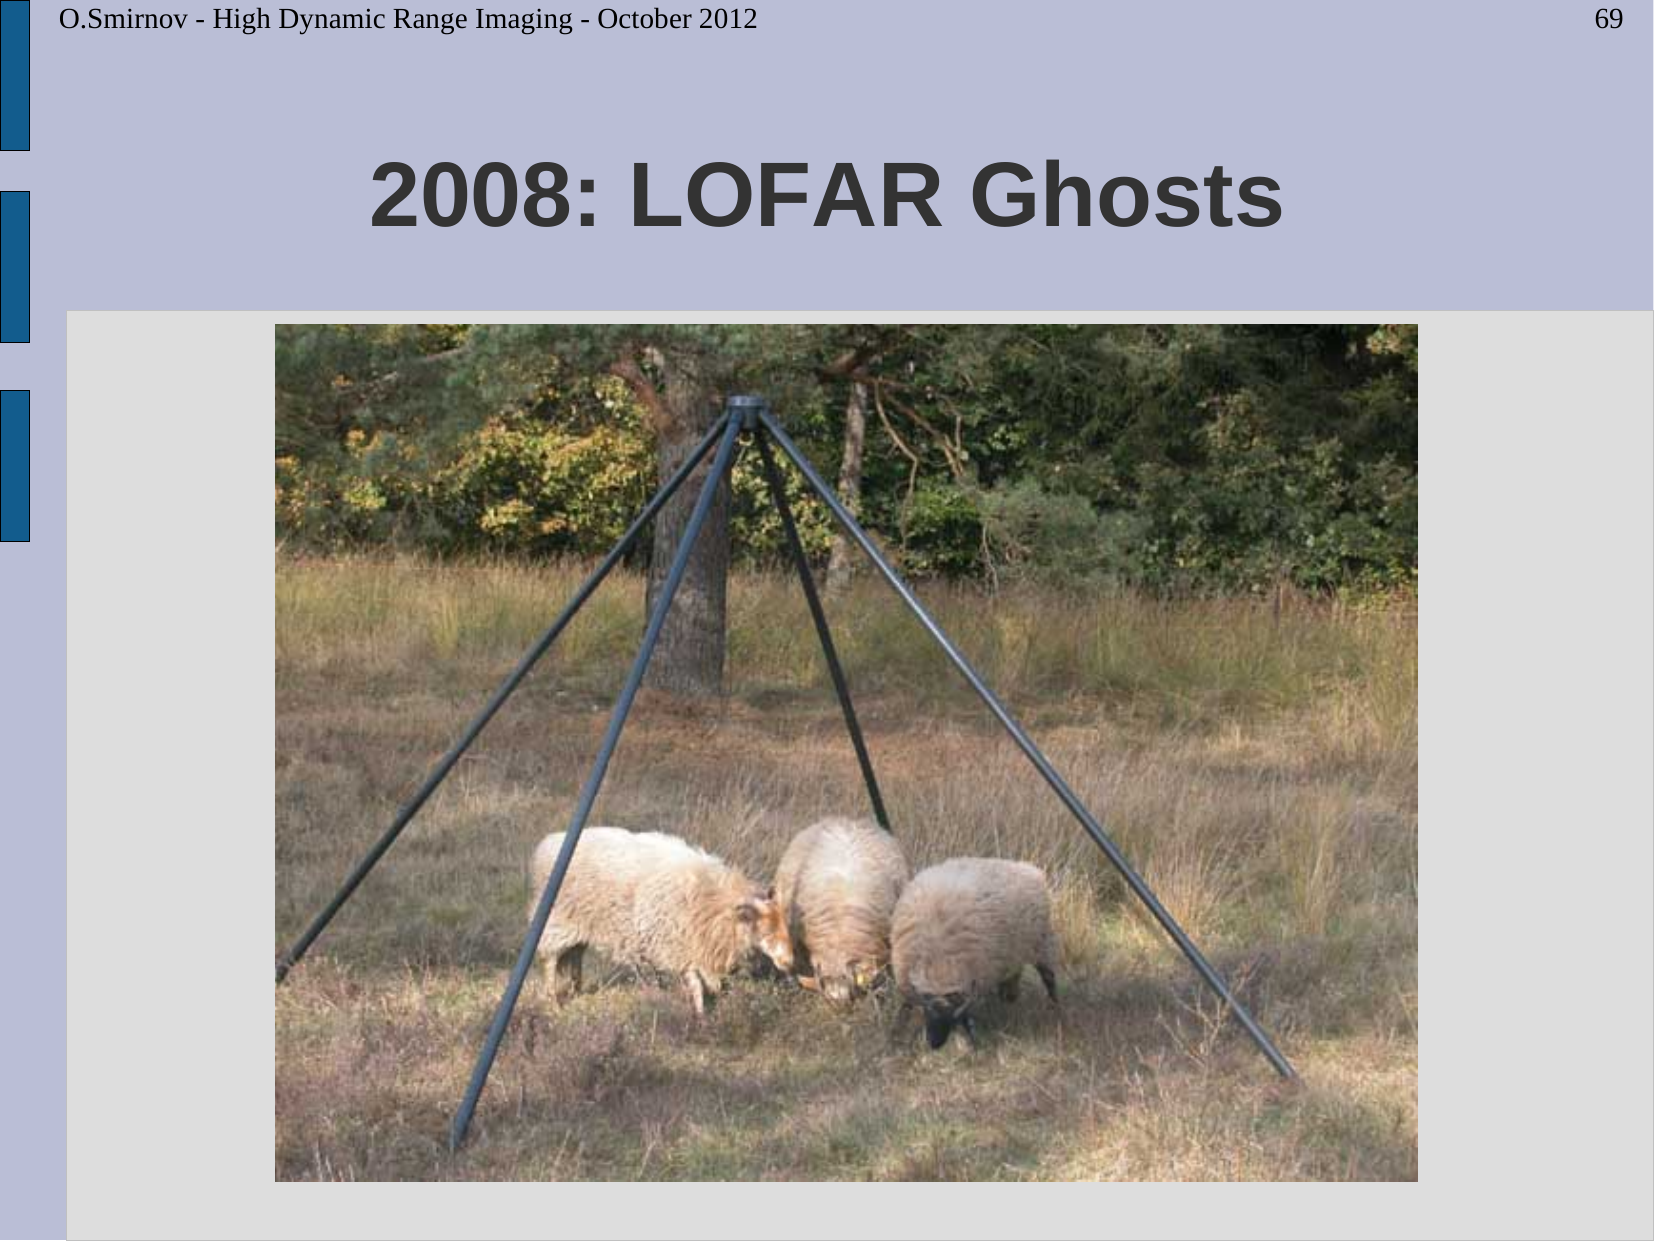

O.Smirnov - High Dynamic Range Imaging - October 2012
69
# 2008: LOFAR Ghosts